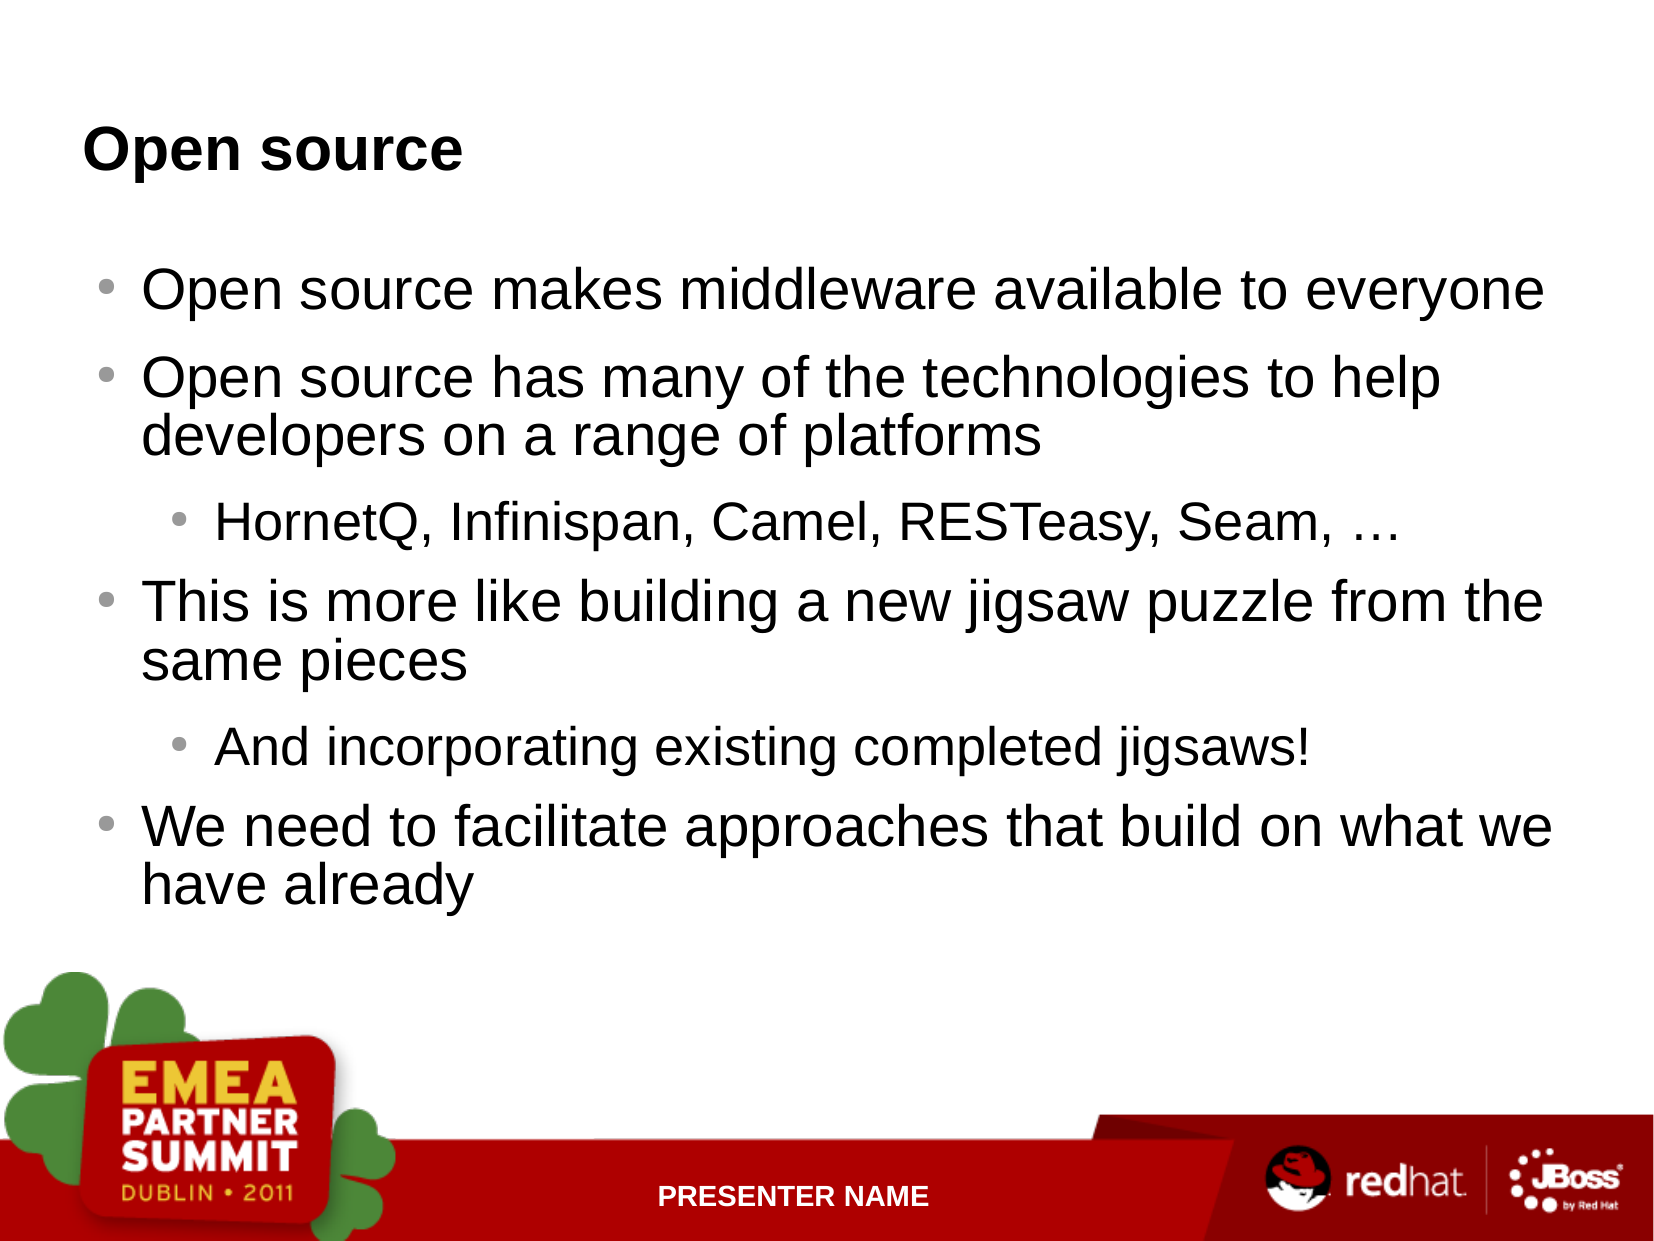

# Open source
Open source makes middleware available to everyone
Open source has many of the technologies to help developers on a range of platforms
HornetQ, Infinispan, Camel, RESTeasy, Seam, …
This is more like building a new jigsaw puzzle from the same pieces
And incorporating existing completed jigsaws!
We need to facilitate approaches that build on what we have already